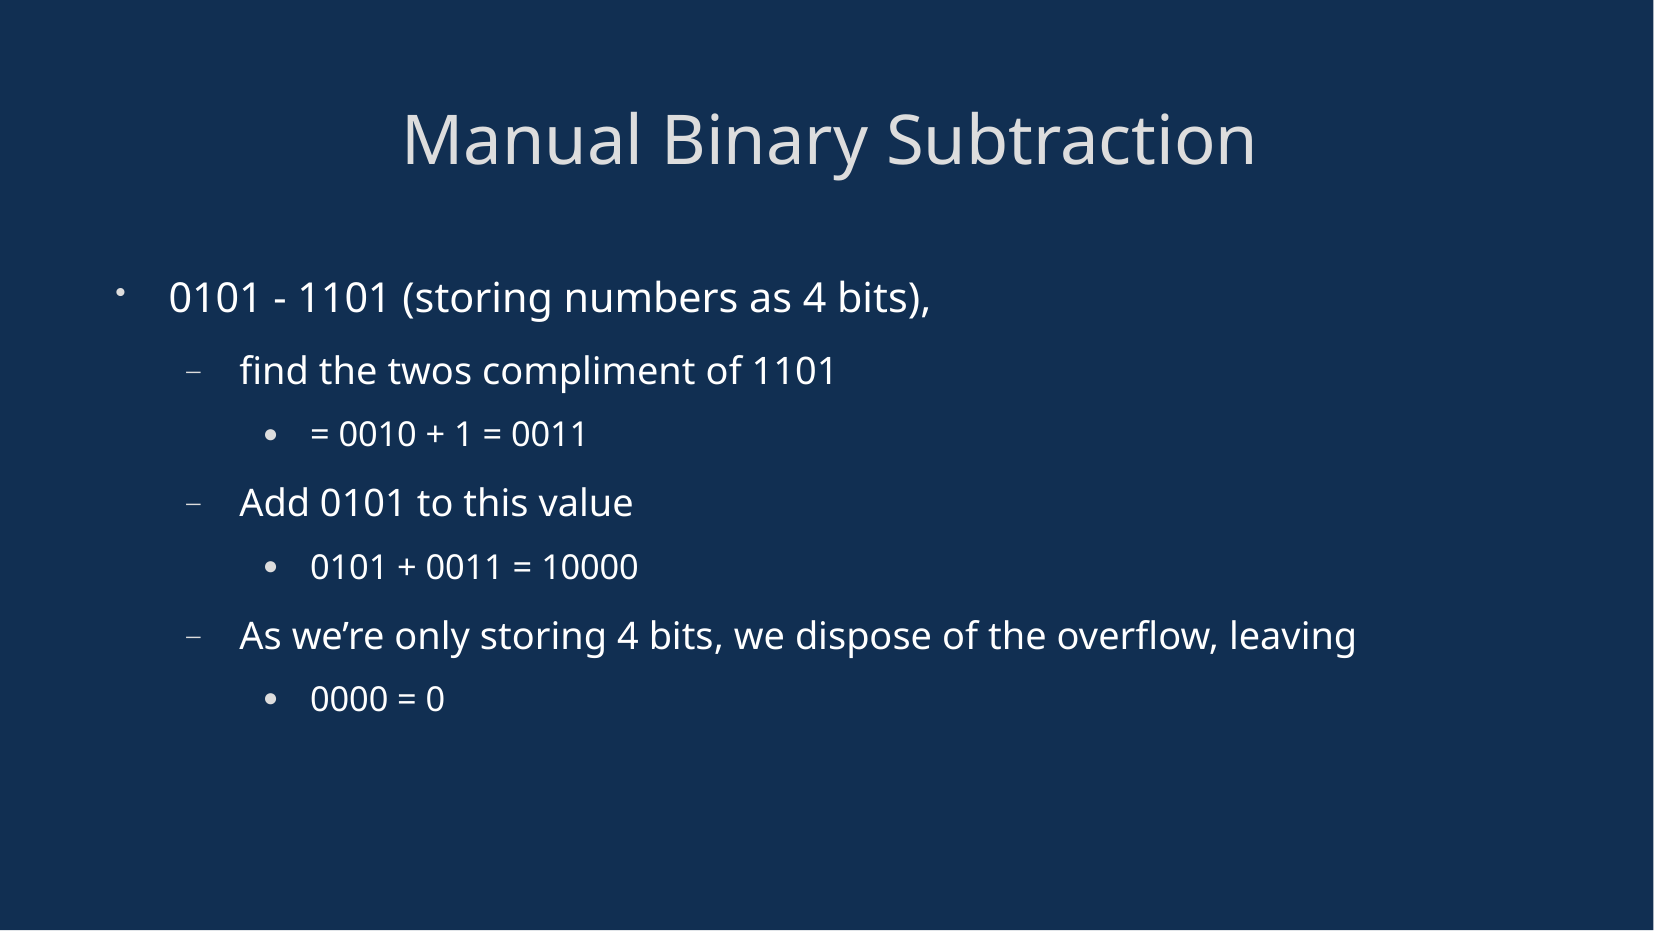

# Manual Binary Subtraction
0101 - 1101 (storing numbers as 4 bits),
find the twos compliment of 1101
= 0010 + 1 = 0011
Add 0101 to this value
0101 + 0011 = 10000
As we’re only storing 4 bits, we dispose of the overflow, leaving
0000 = 0